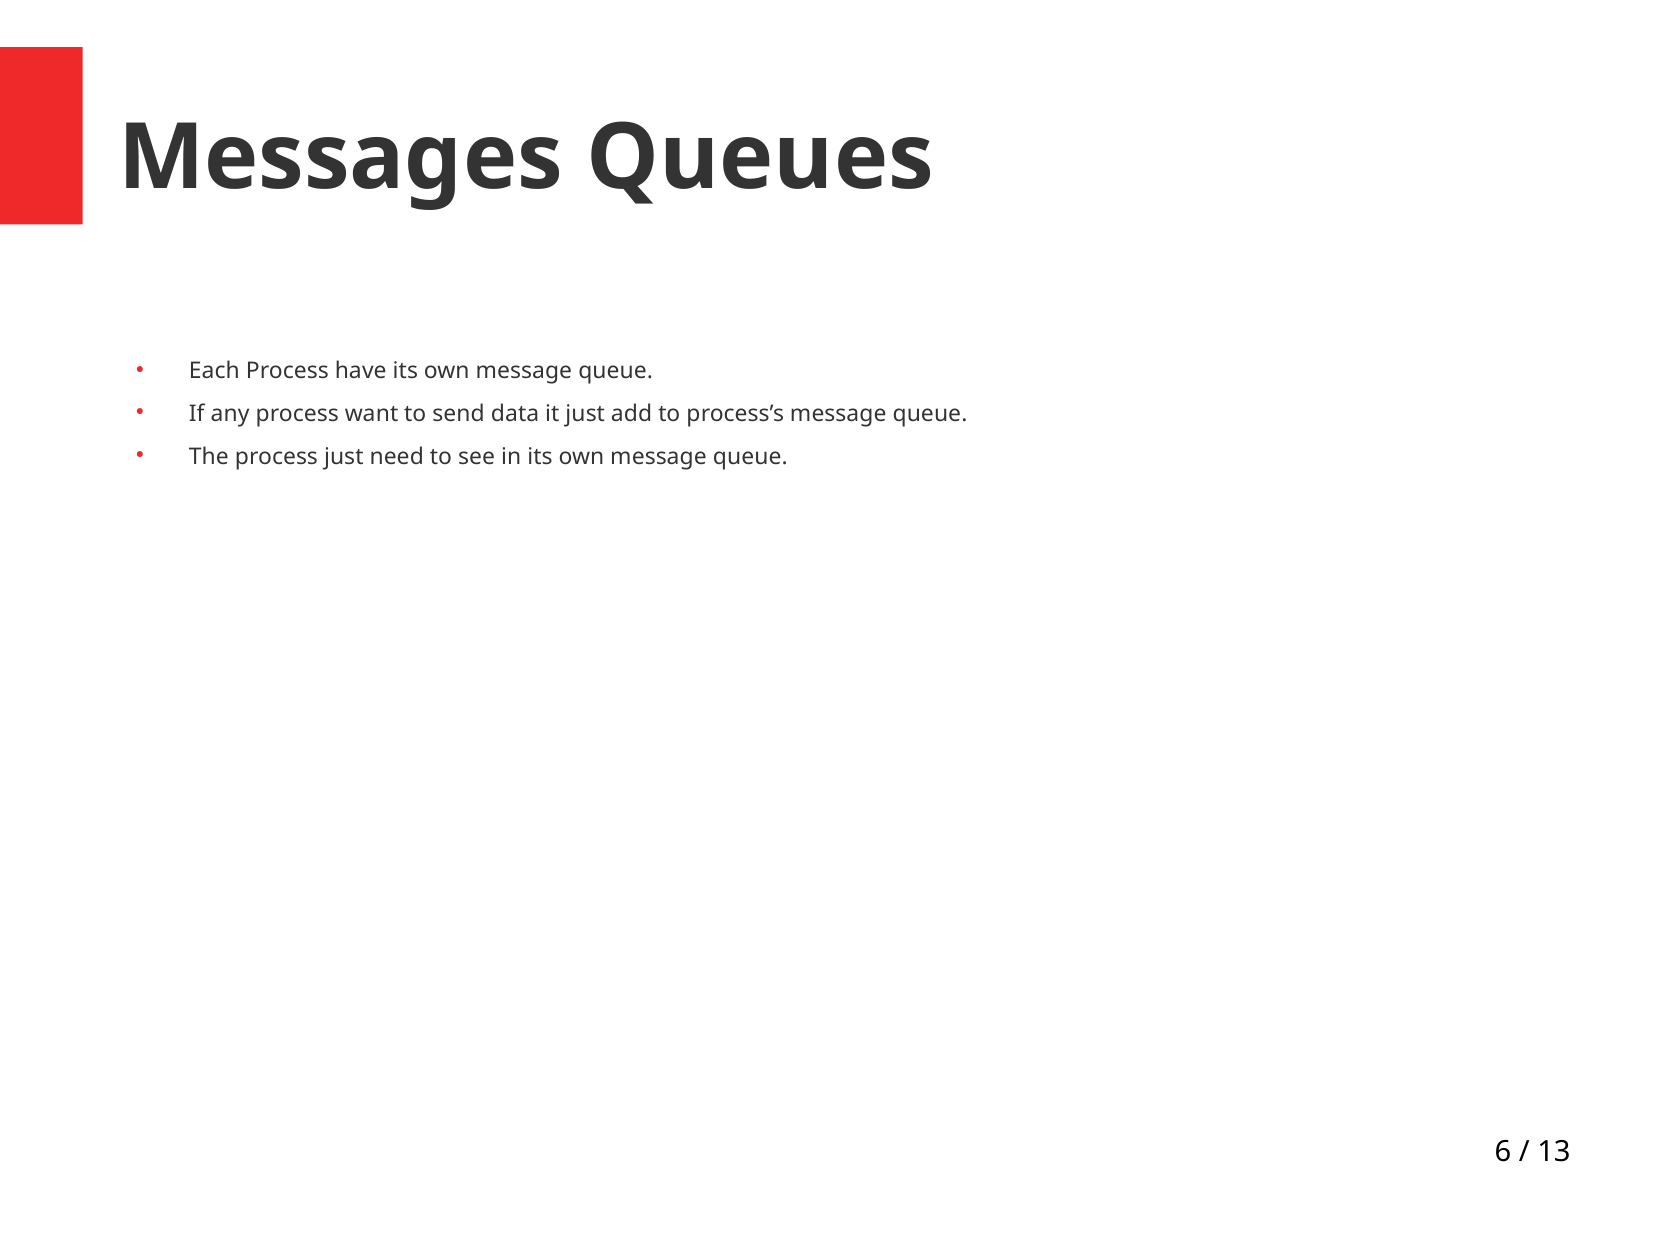

# Messages Queues
Each Process have its own message queue.
If any process want to send data it just add to process’s message queue.
The process just need to see in its own message queue.
6